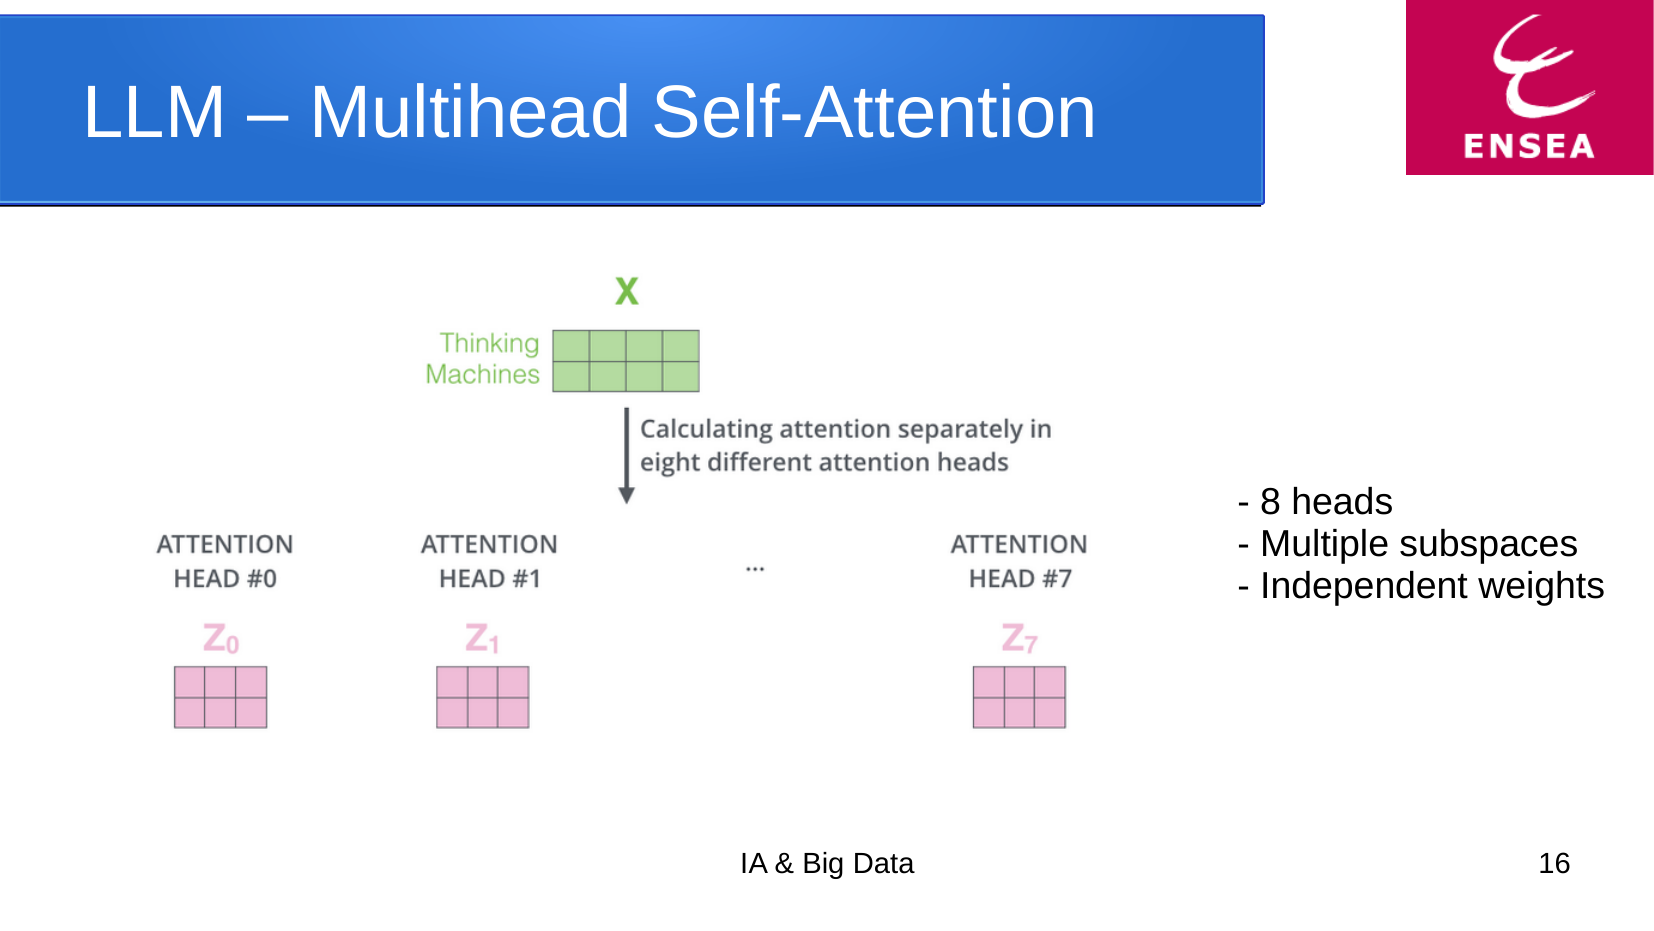

# LLM – Multihead Self-Attention
- 8 heads
- Multiple subspaces
- Independent weights
IA & Big Data
16